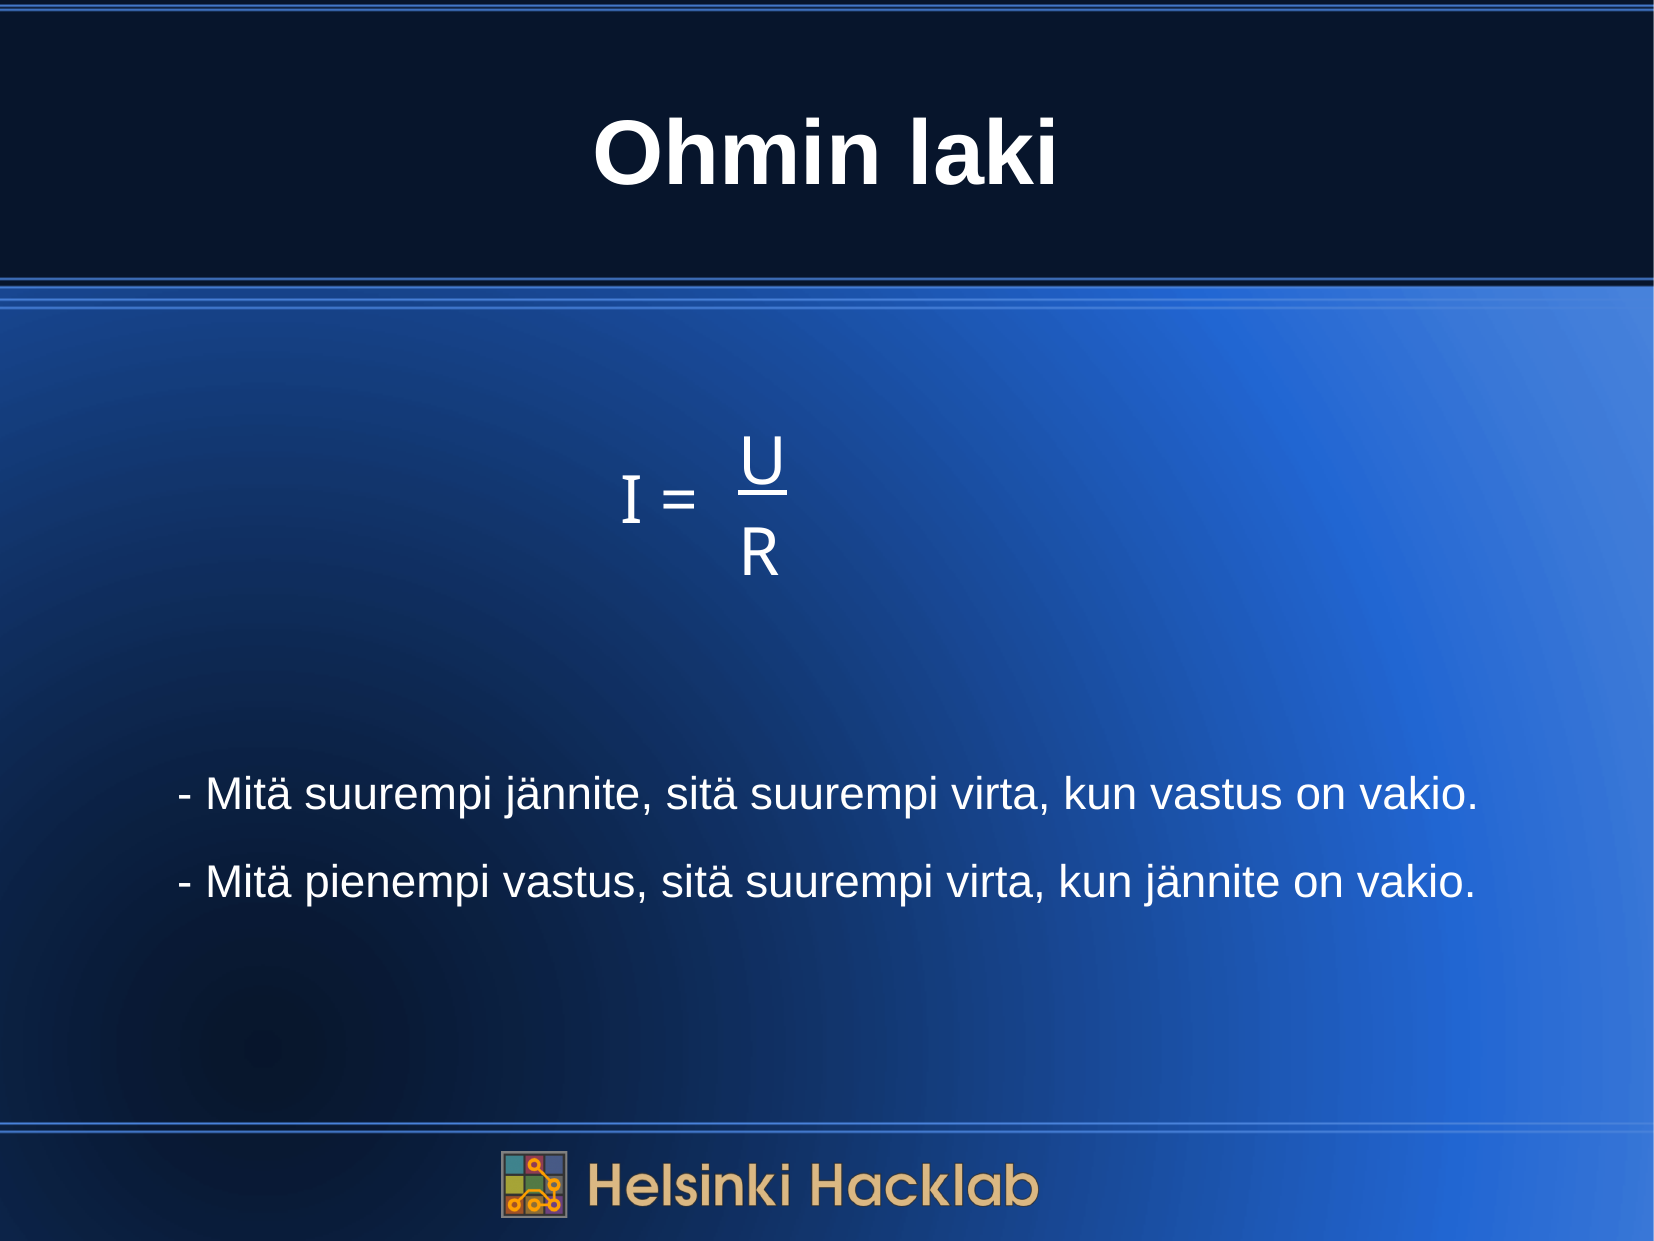

# Ohmin laki
U
R
I =
- Mitä suurempi jännite, sitä suurempi virta, kun vastus on vakio.
- Mitä pienempi vastus, sitä suurempi virta, kun jännite on vakio.